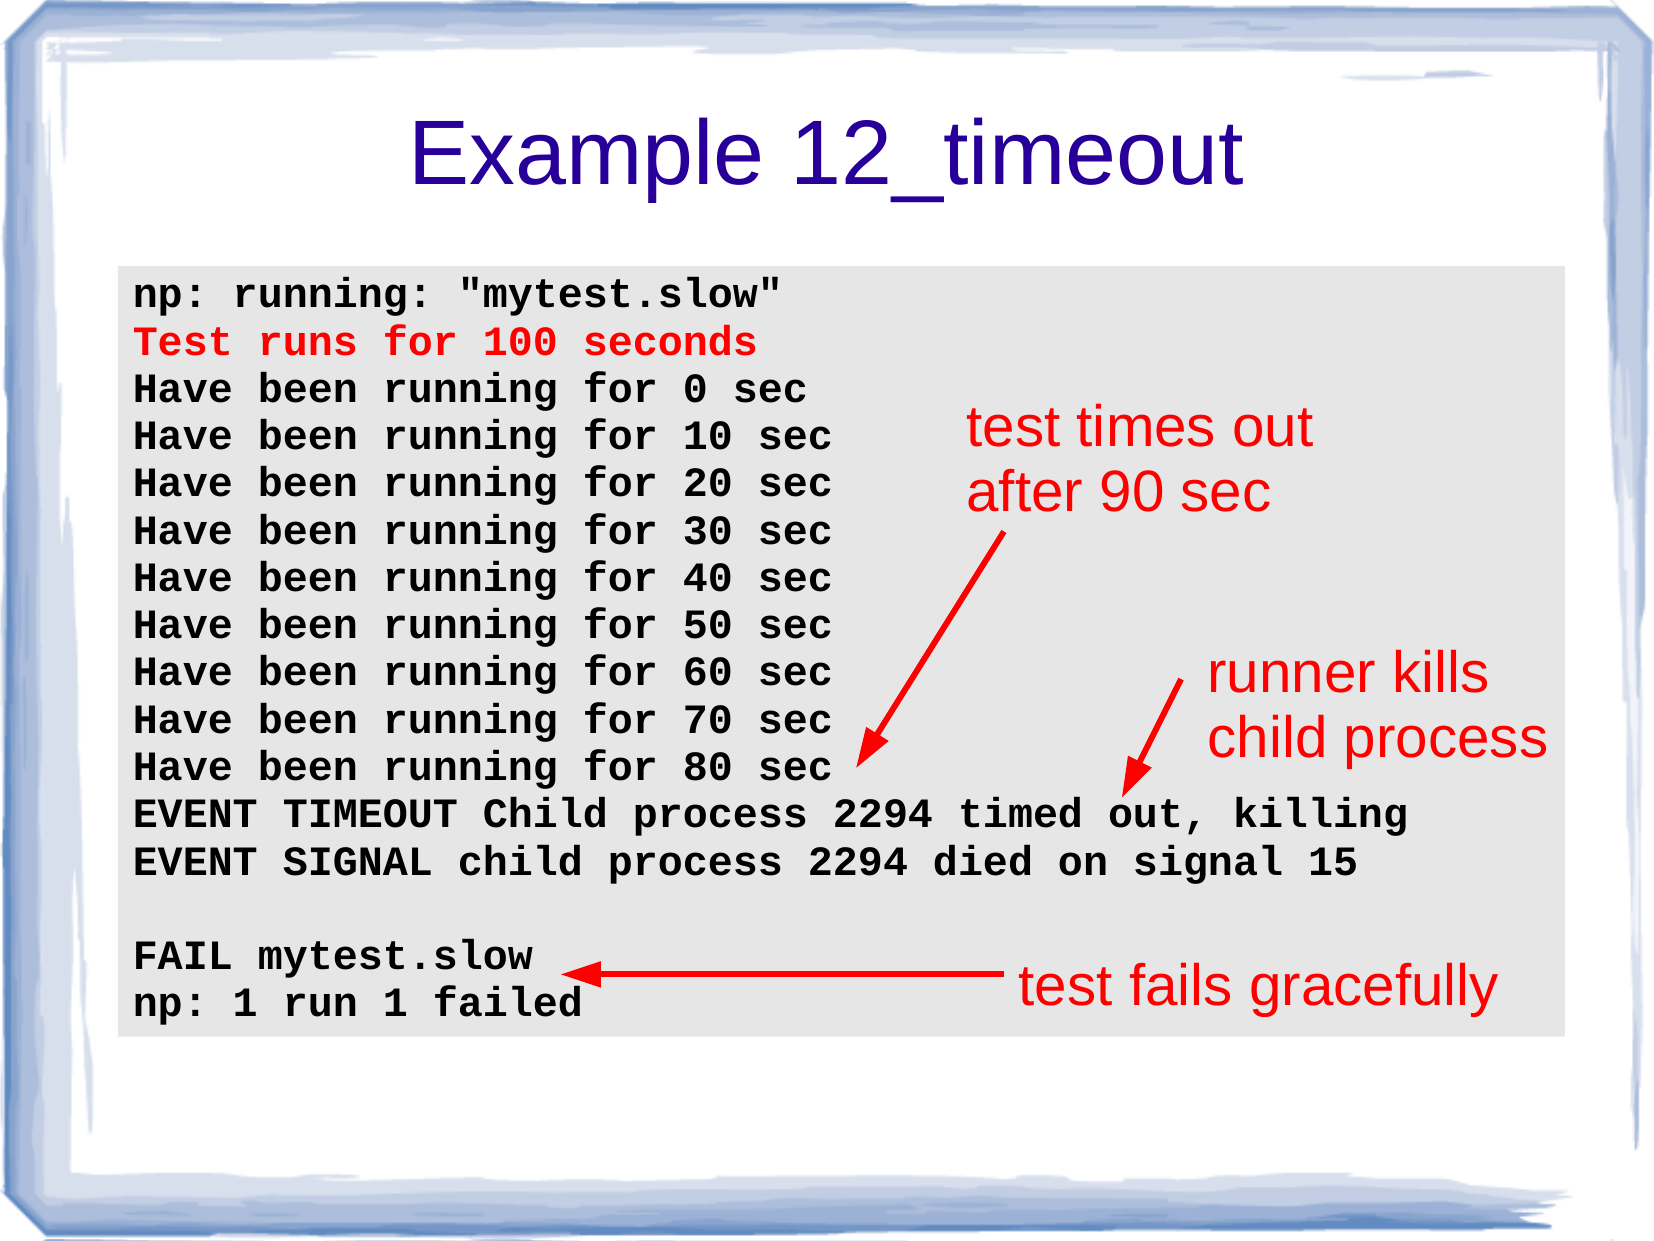

# Example 12_timeout
np: running: "mytest.slow"
Test runs for 100 seconds
Have been running for 0 sec
Have been running for 10 sec
Have been running for 20 sec
Have been running for 30 sec
Have been running for 40 sec
Have been running for 50 sec
Have been running for 60 sec
Have been running for 70 sec
Have been running for 80 sec
EVENT TIMEOUT Child process 2294 timed out, killing
EVENT SIGNAL child process 2294 died on signal 15
FAIL mytest.slow
np: 1 run 1 failed
test times out
after 90 sec
runner kills
child process
test fails gracefully